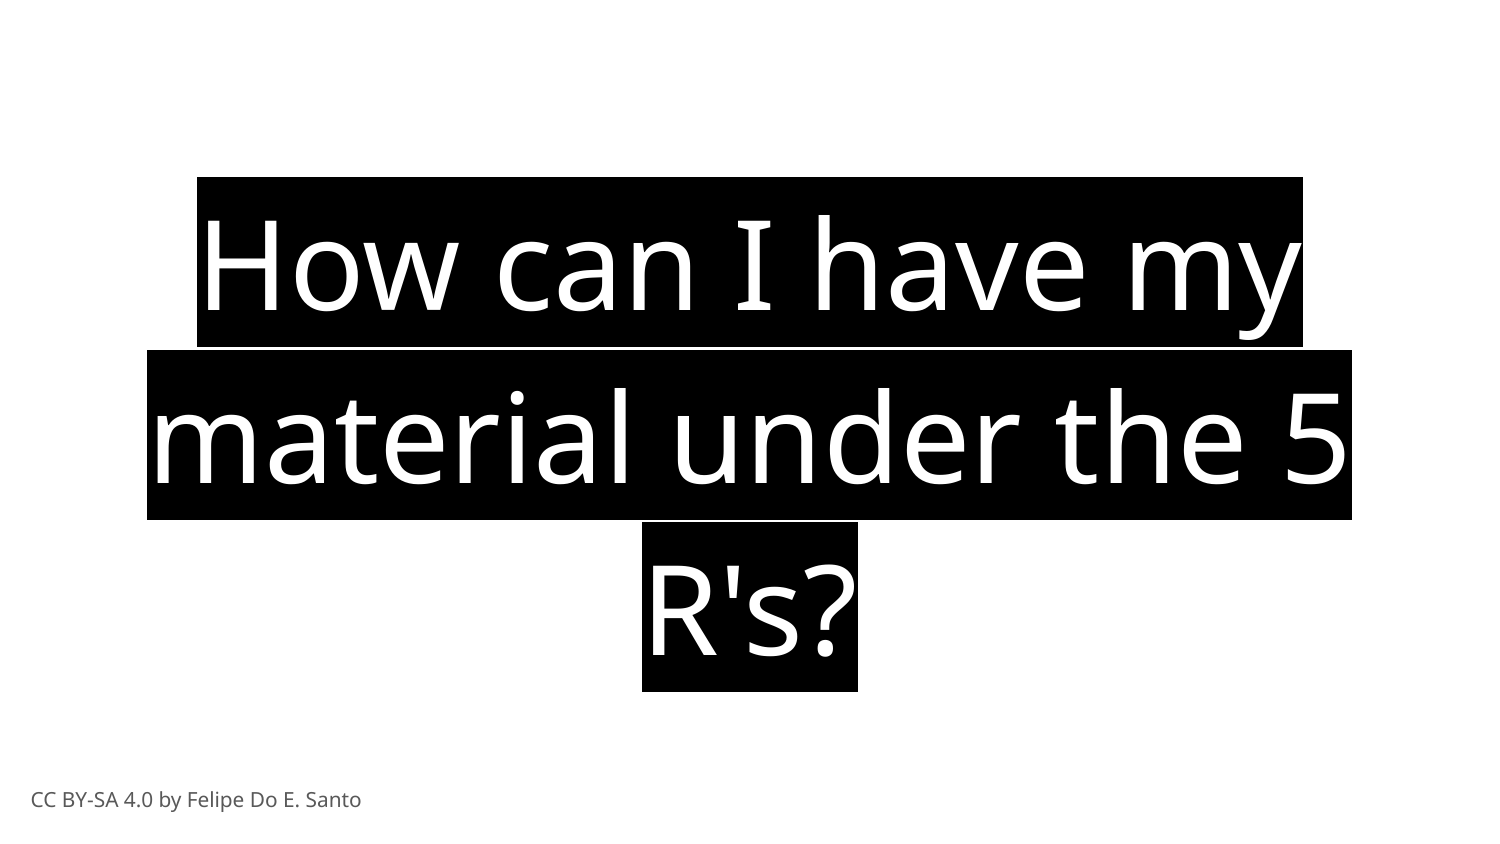

# How can I have my material under the 5 R's?
CC BY-SA 4.0 by Felipe Do E. Santo